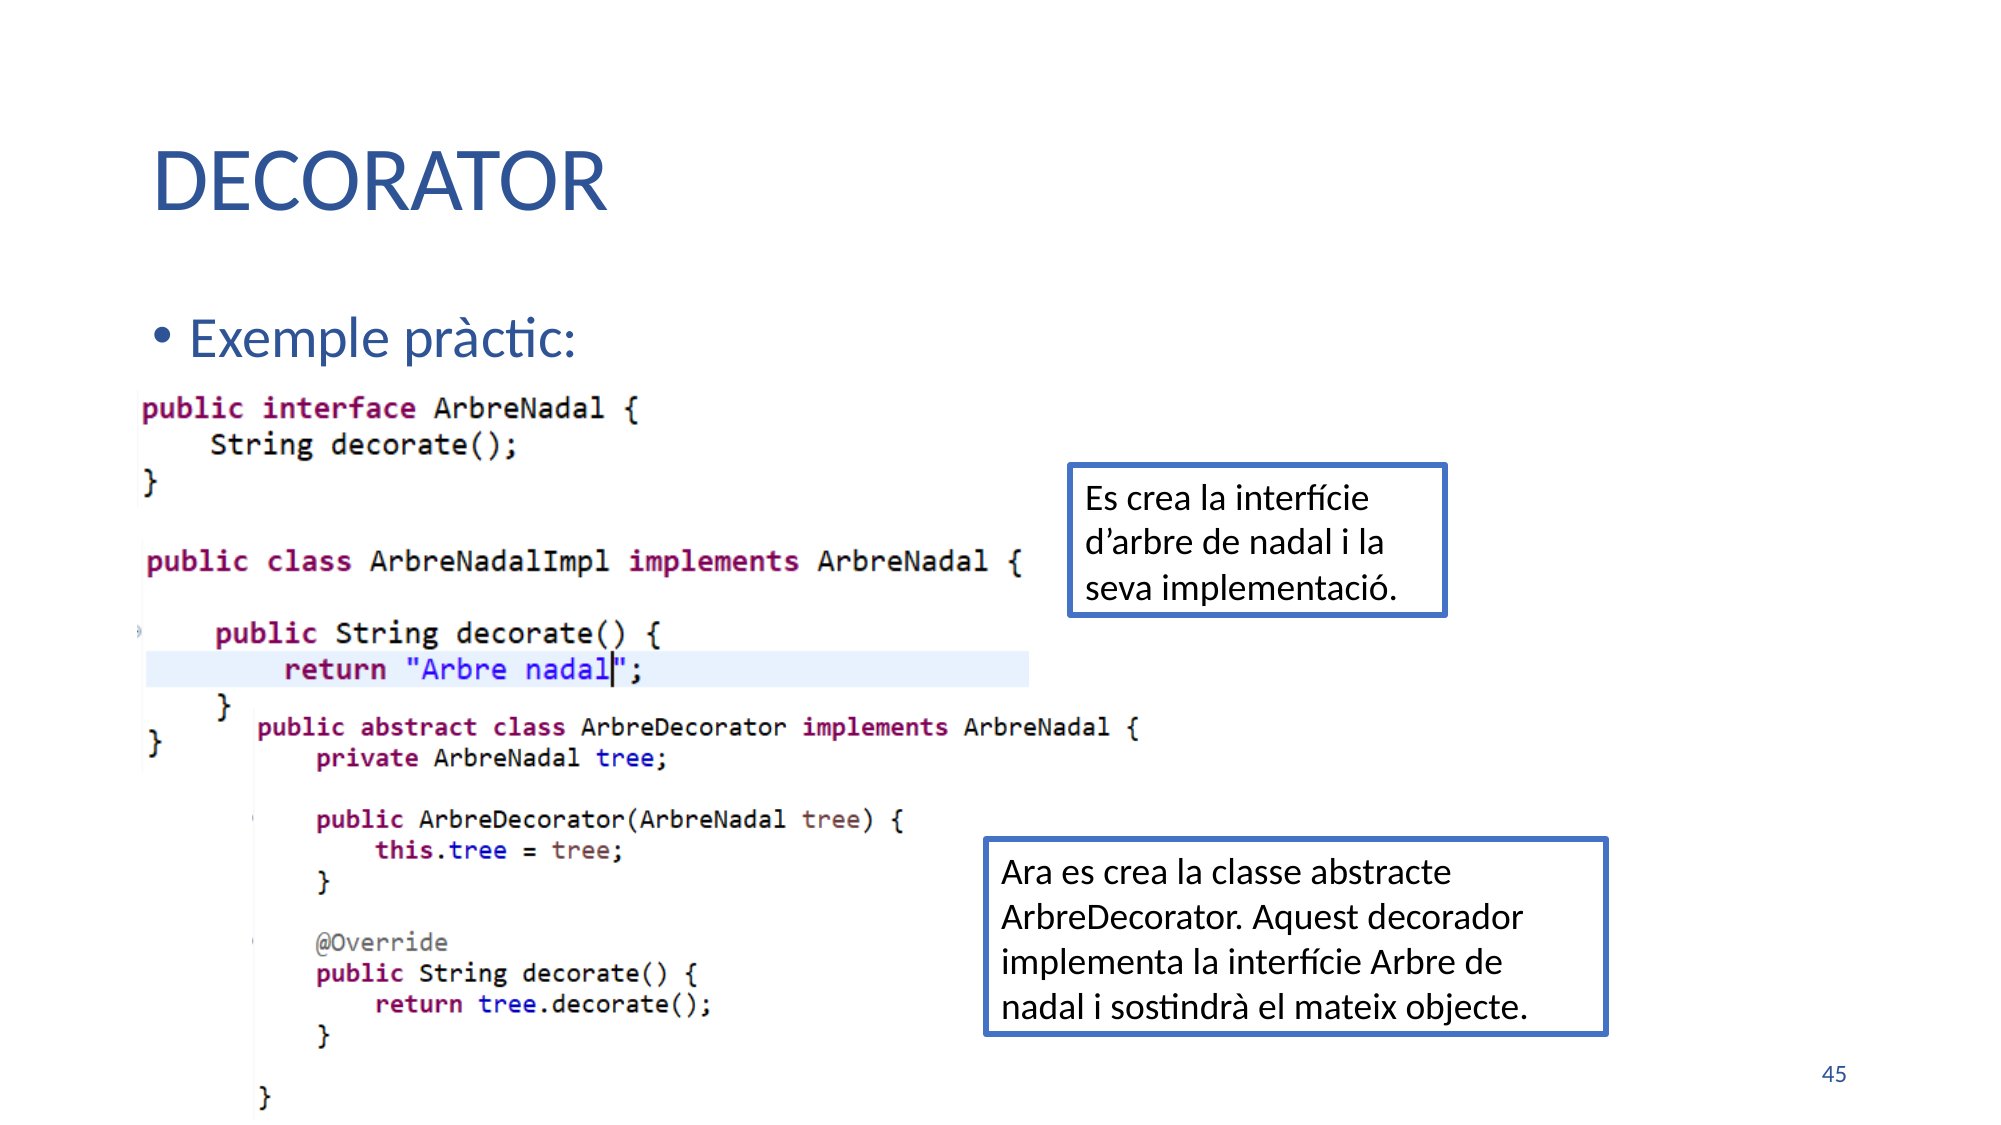

# DECORATOR
Exemple pràctic:
Es crea la interfície d’arbre de nadal i la seva implementació.
Ara es crea la classe abstracte ArbreDecorator. Aquest decorador implementa la interfície Arbre de nadal i sostindrà el mateix objecte.